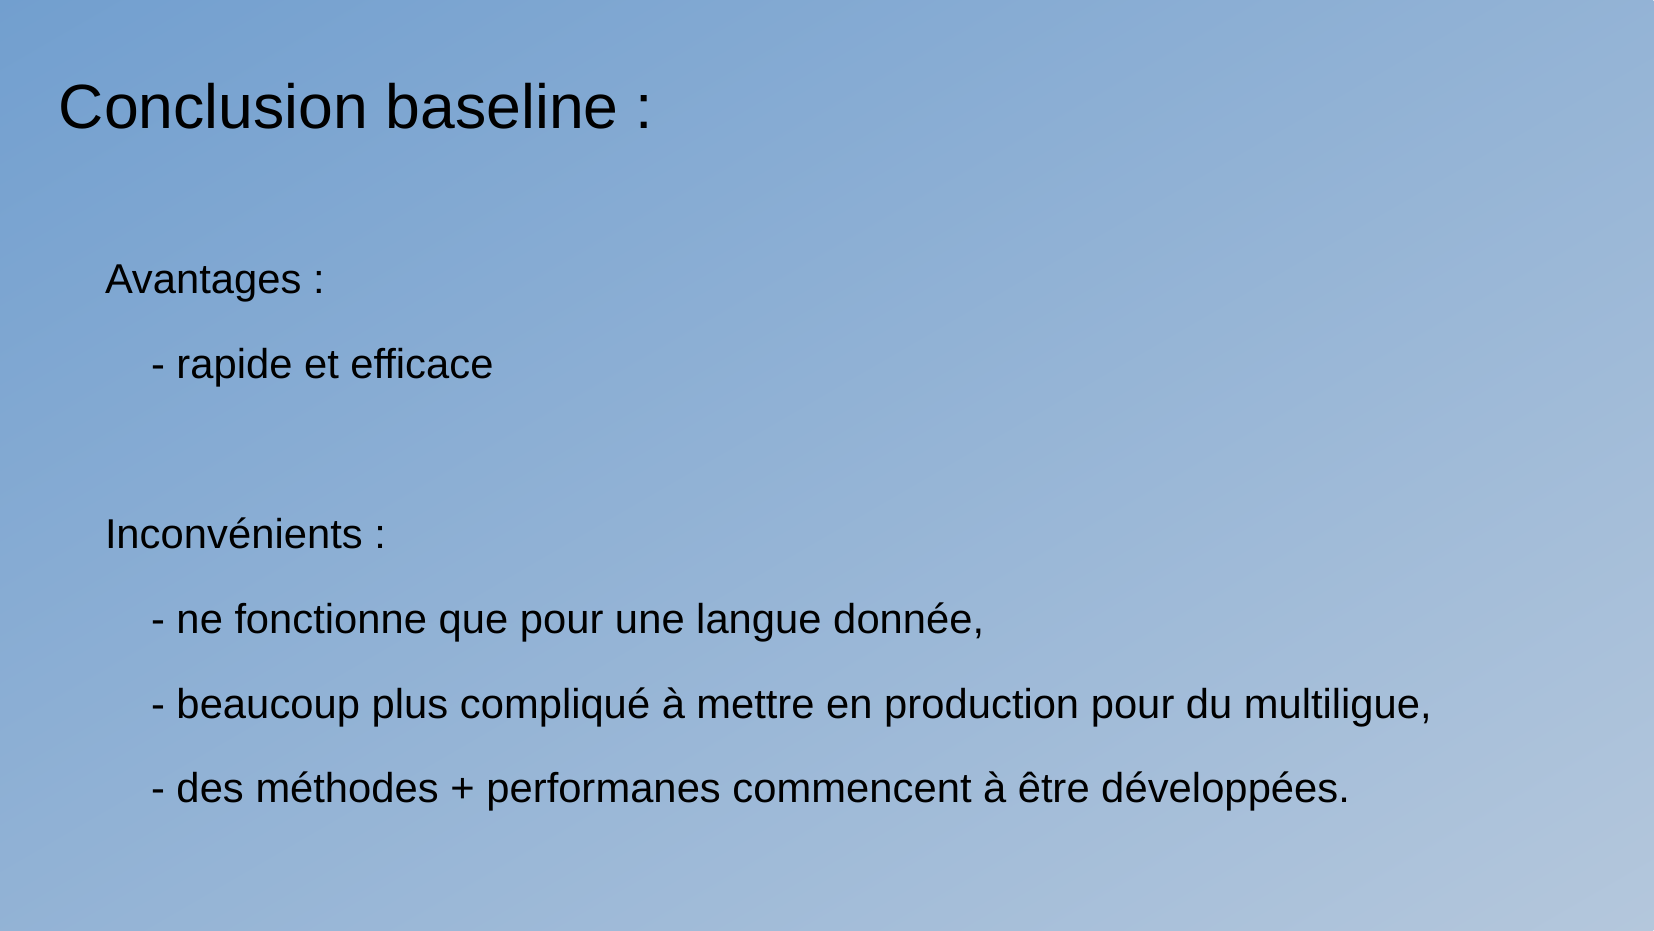

# Conclusion baseline :
 Avantages :
 - rapide et efficace
 Inconvénients :
 - ne fonctionne que pour une langue donnée,
 - beaucoup plus compliqué à mettre en production pour du multiligue,
 - des méthodes + performanes commencent à être développées.